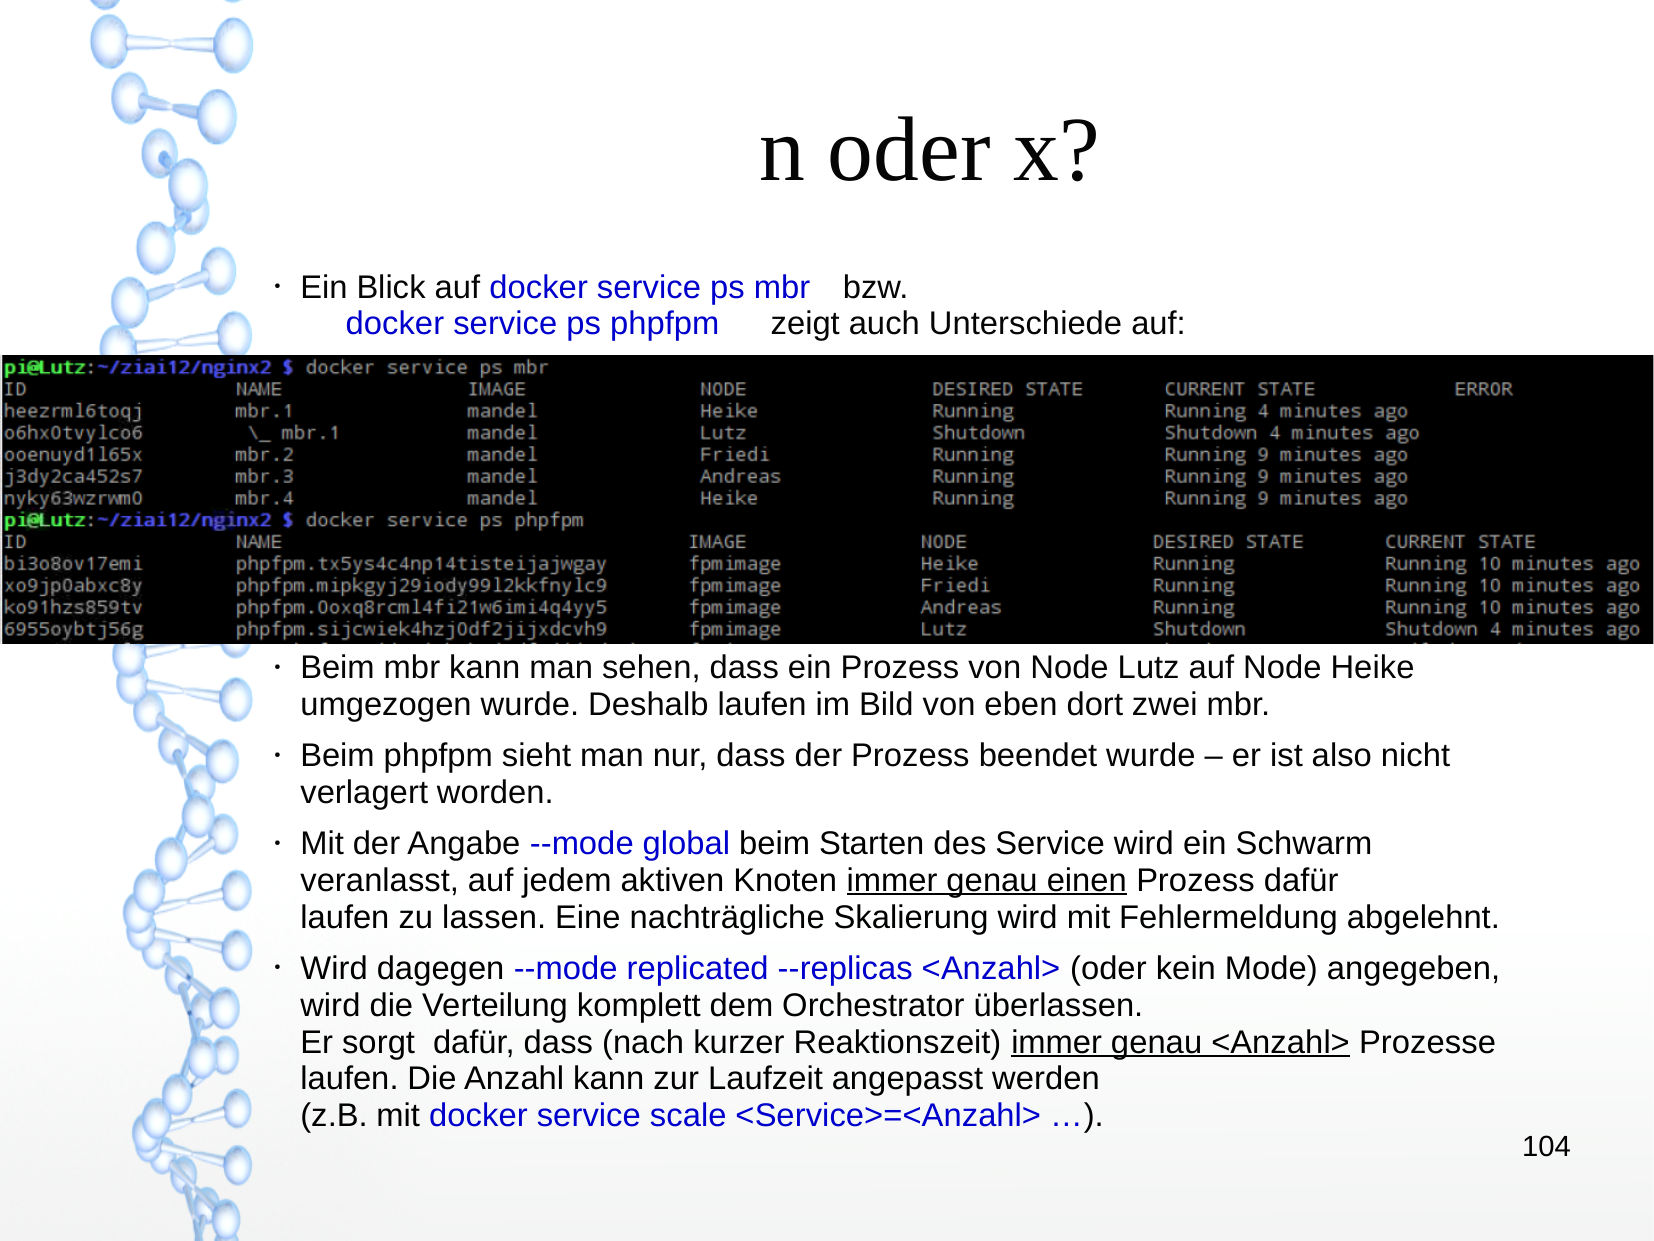

# n oder x?
Ein Blick auf docker service ps mbr			bzw.
					 docker service ps phpfpm		zeigt auch Unterschiede auf:
Beim mbr kann man sehen, dass ein Prozess von Node Lutz auf Node Heike umgezogen wurde. Deshalb laufen im Bild von eben dort zwei mbr.
Beim phpfpm sieht man nur, dass der Prozess beendet wurde – er ist also nicht verlagert worden.
Mit der Angabe --mode global beim Starten des Service wird ein Schwarm veranlasst, auf jedem aktiven Knoten immer genau einen Prozess dafür
laufen zu lassen. Eine nachträgliche Skalierung wird mit Fehlermeldung abgelehnt.
Wird dagegen --mode replicated --replicas <Anzahl> (oder kein Mode) angegeben, wird die Verteilung komplett dem Orchestrator überlassen.
Er sorgt dafür, dass (nach kurzer Reaktionszeit) immer genau <Anzahl> Prozesse laufen. Die Anzahl kann zur Laufzeit angepasst werden
(z.B. mit docker service scale <Service>=<Anzahl> …).
104